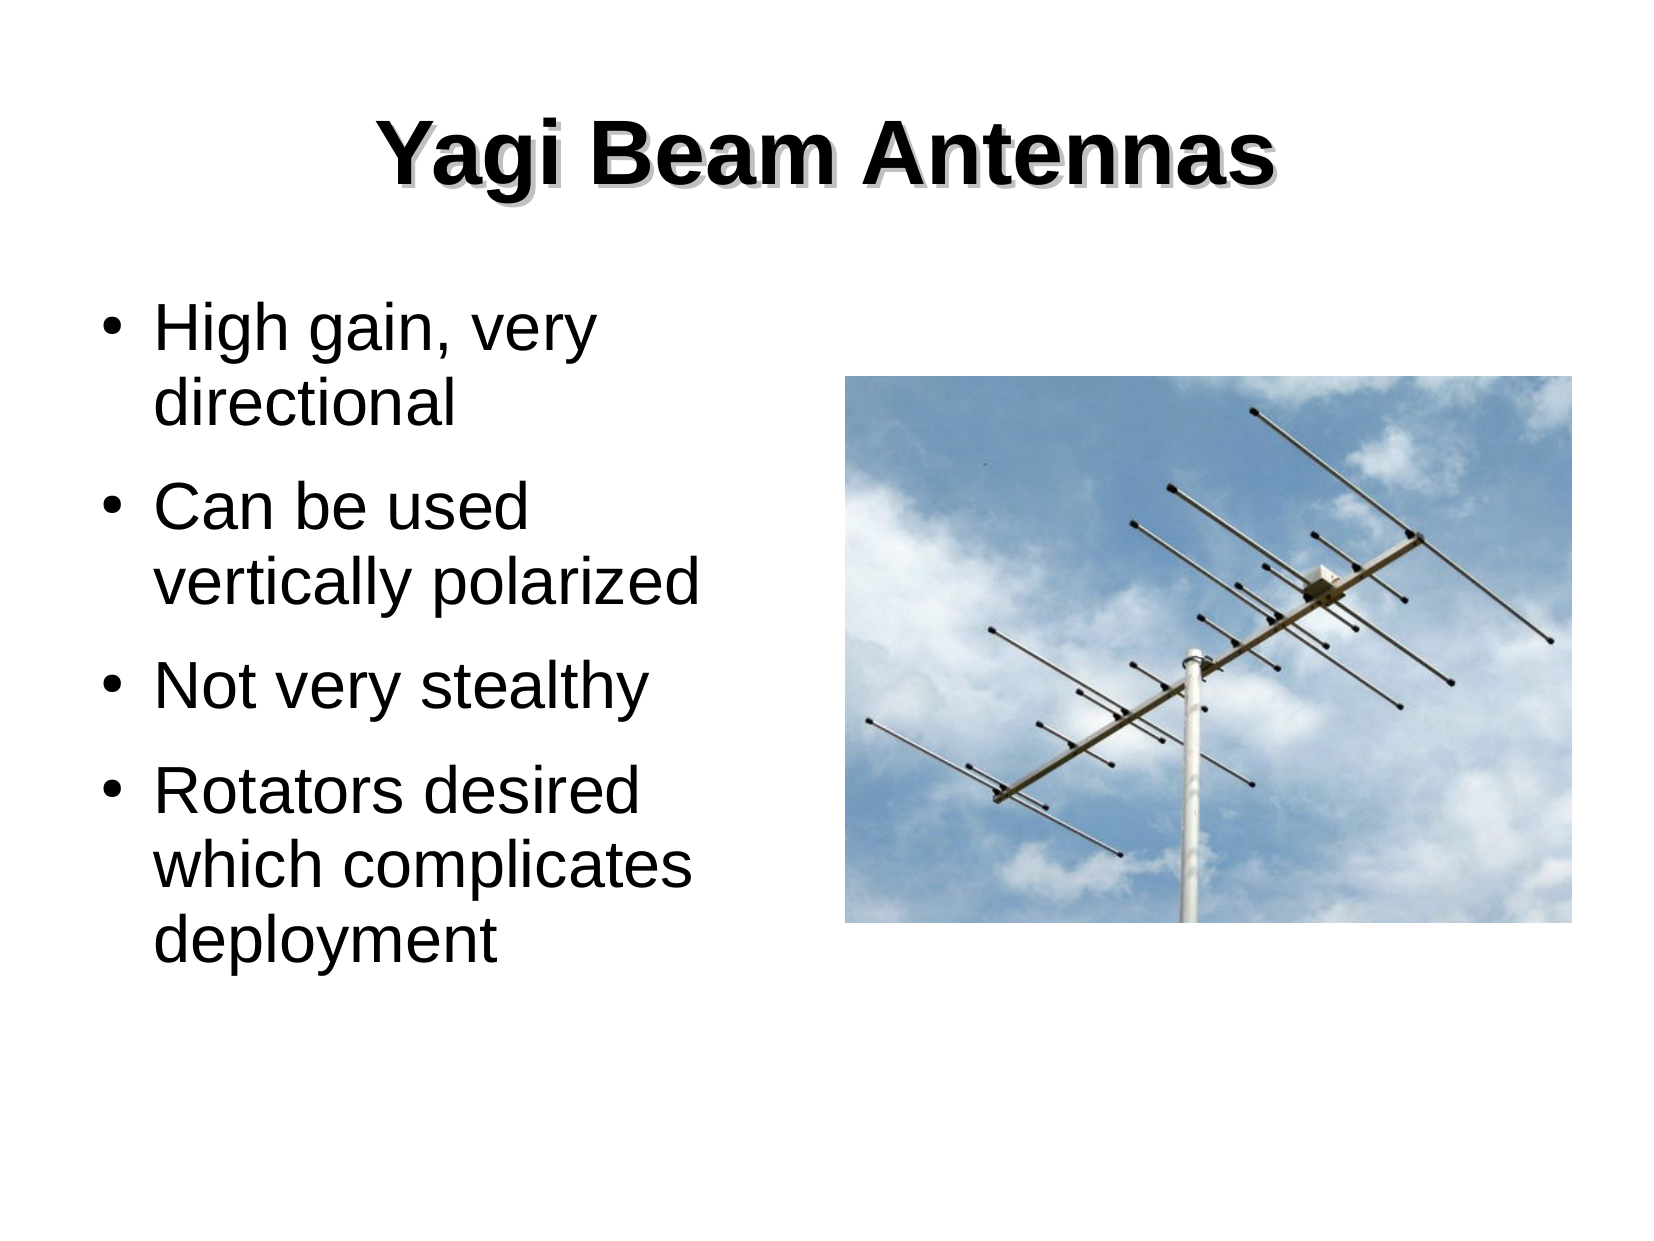

# Yagi Beam Antennas
High gain, very directional
Can be used vertically polarized
Not very stealthy
Rotators desired which complicates deployment